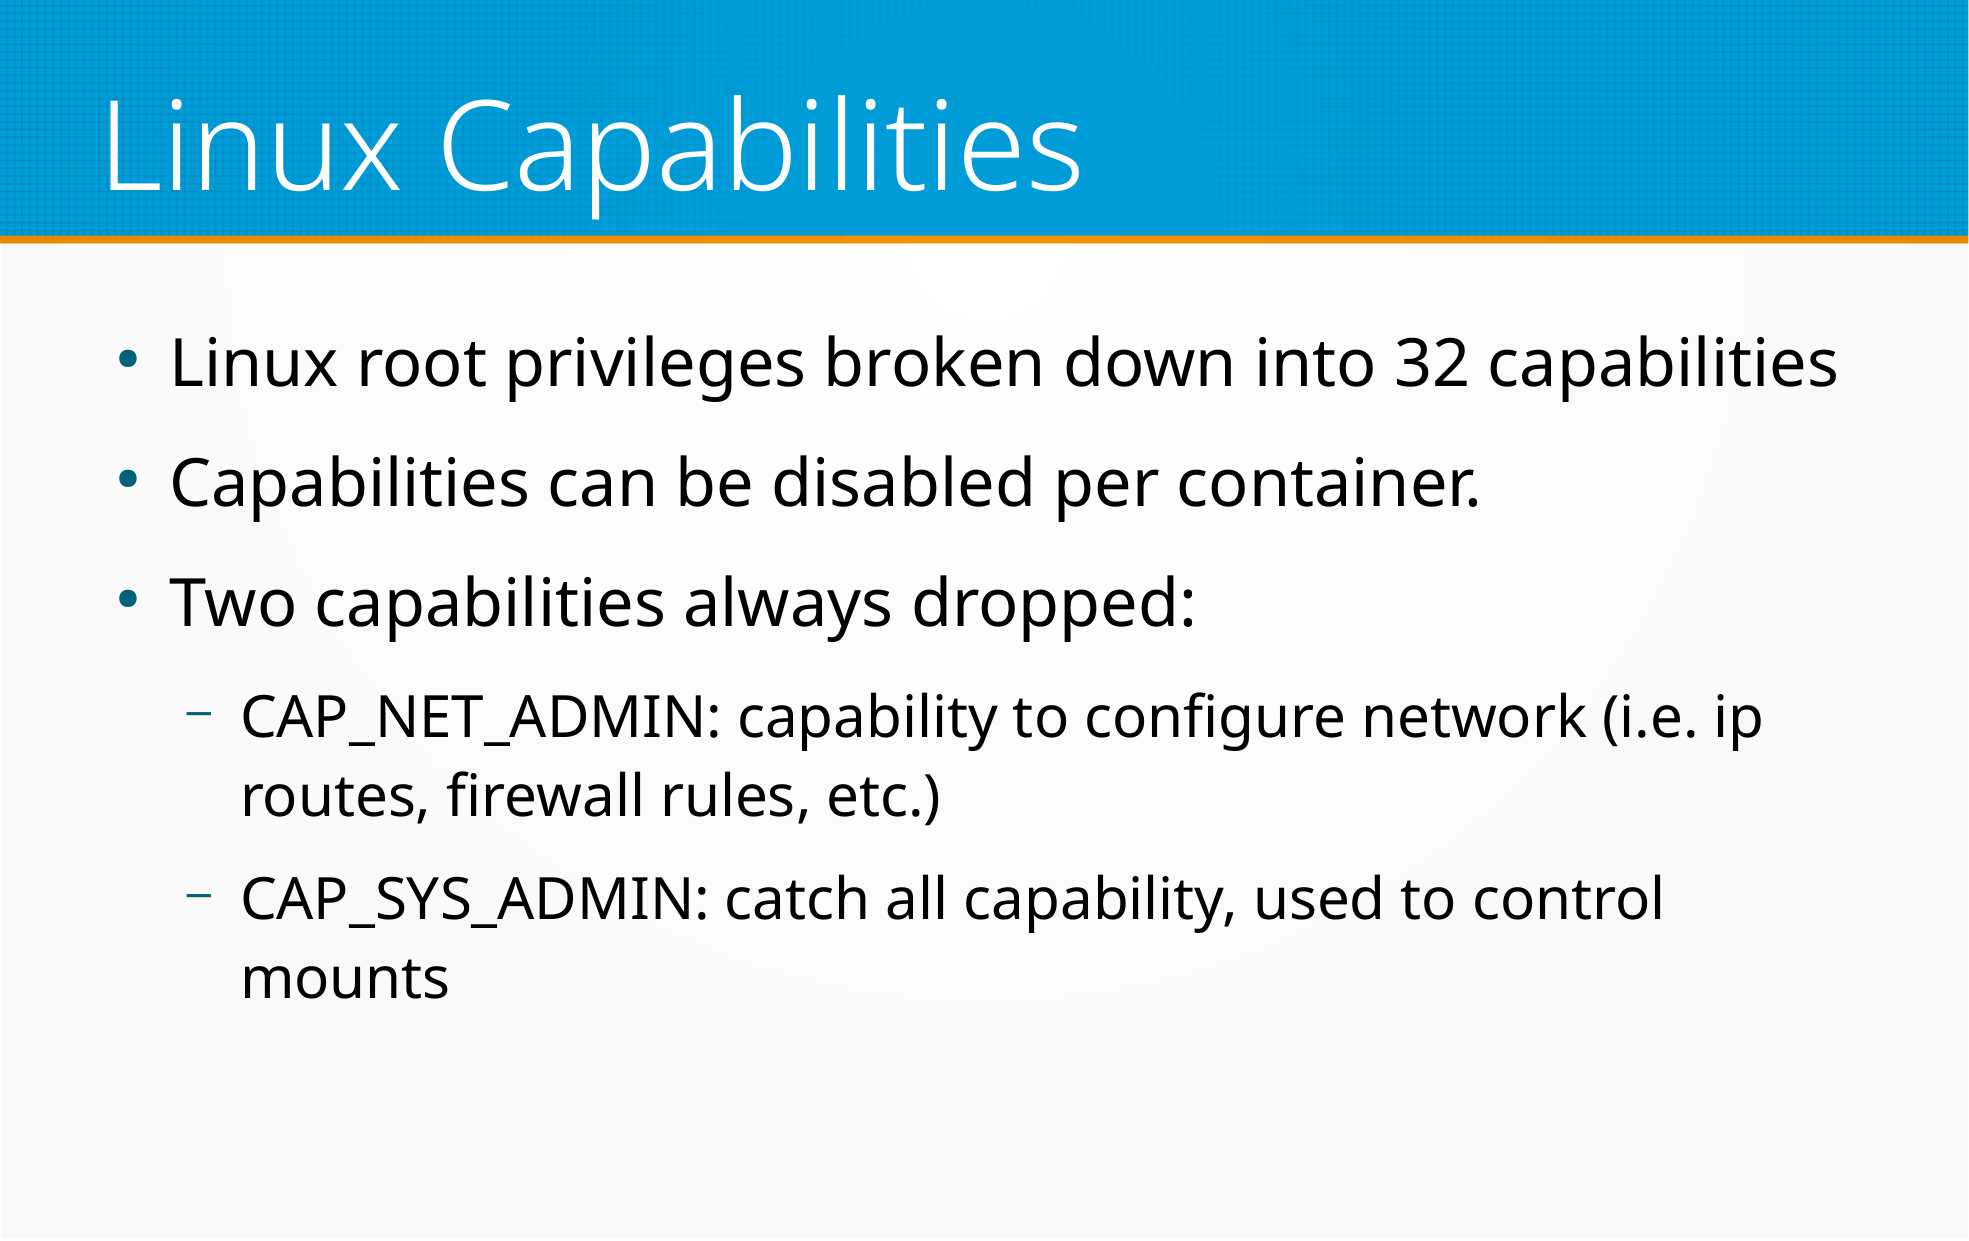

# Linux Capabilities
Linux root privileges broken down into 32 capabilities
Capabilities can be disabled per container.
Two capabilities always dropped:
CAP_NET_ADMIN: capability to configure network (i.e. ip routes, firewall rules, etc.)
CAP_SYS_ADMIN: catch all capability, used to control mounts